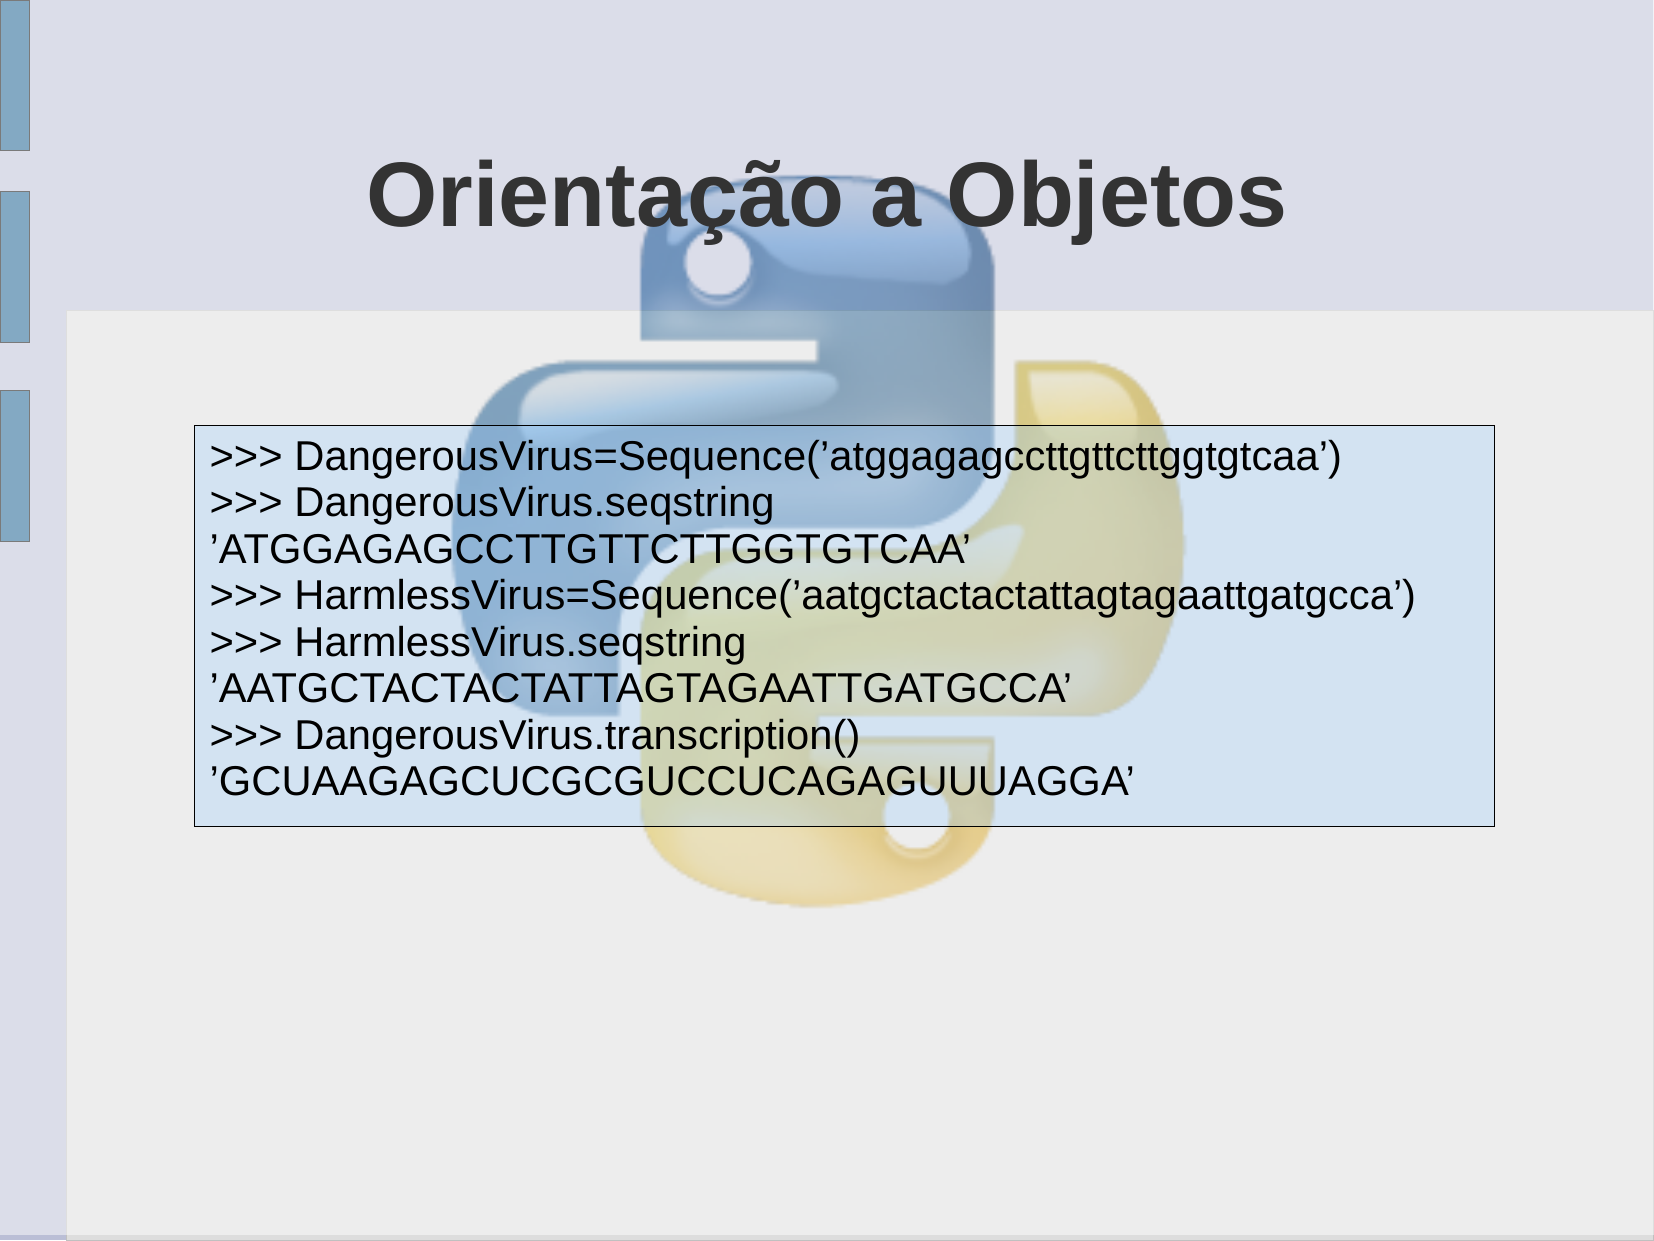

# Orientação a Objetos
>>> DangerousVirus=Sequence(’atggagagccttgttcttggtgtcaa’)
>>> DangerousVirus.seqstring
’ATGGAGAGCCTTGTTCTTGGTGTCAA’
>>> HarmlessVirus=Sequence(’aatgctactactattagtagaattgatgcca’)
>>> HarmlessVirus.seqstring
’AATGCTACTACTATTAGTAGAATTGATGCCA’
>>> DangerousVirus.transcription()
’GCUAAGAGCUCGCGUCCUCAGAGUUUAGGA’